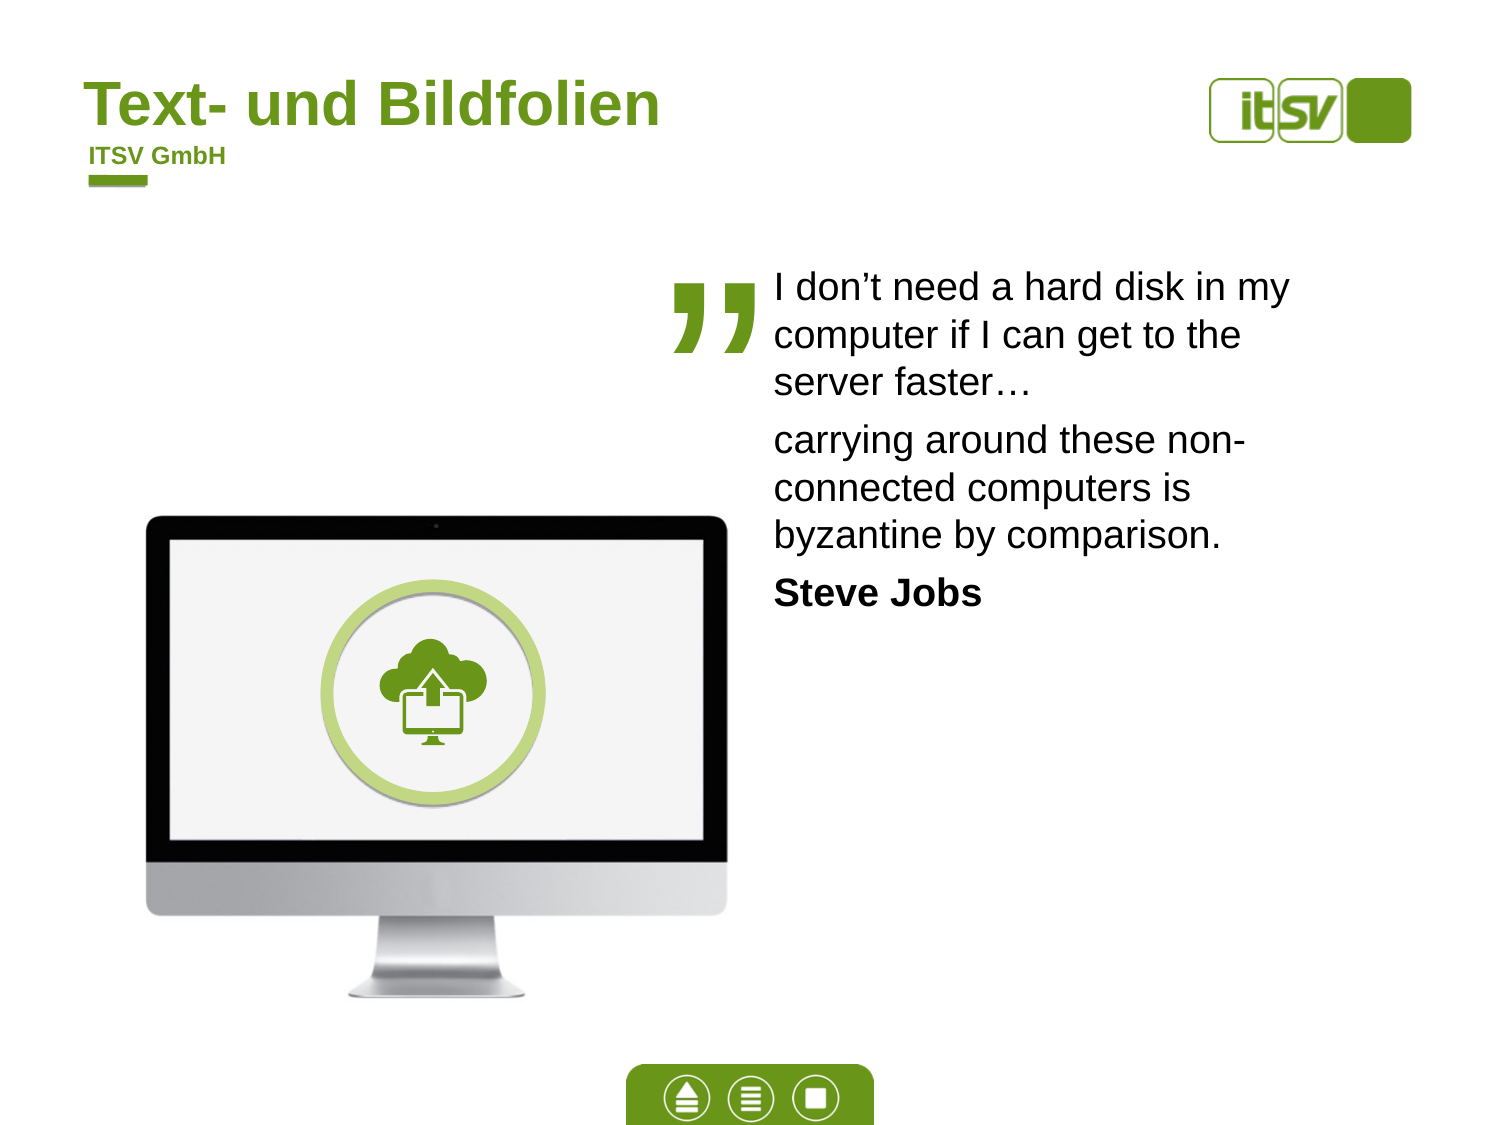

# Text- und Bildfolien
I don’t need a hard disk in my computer if I can get to the server faster…
carrying around these non-connected computers is byzantine by comparison.
Steve Jobs